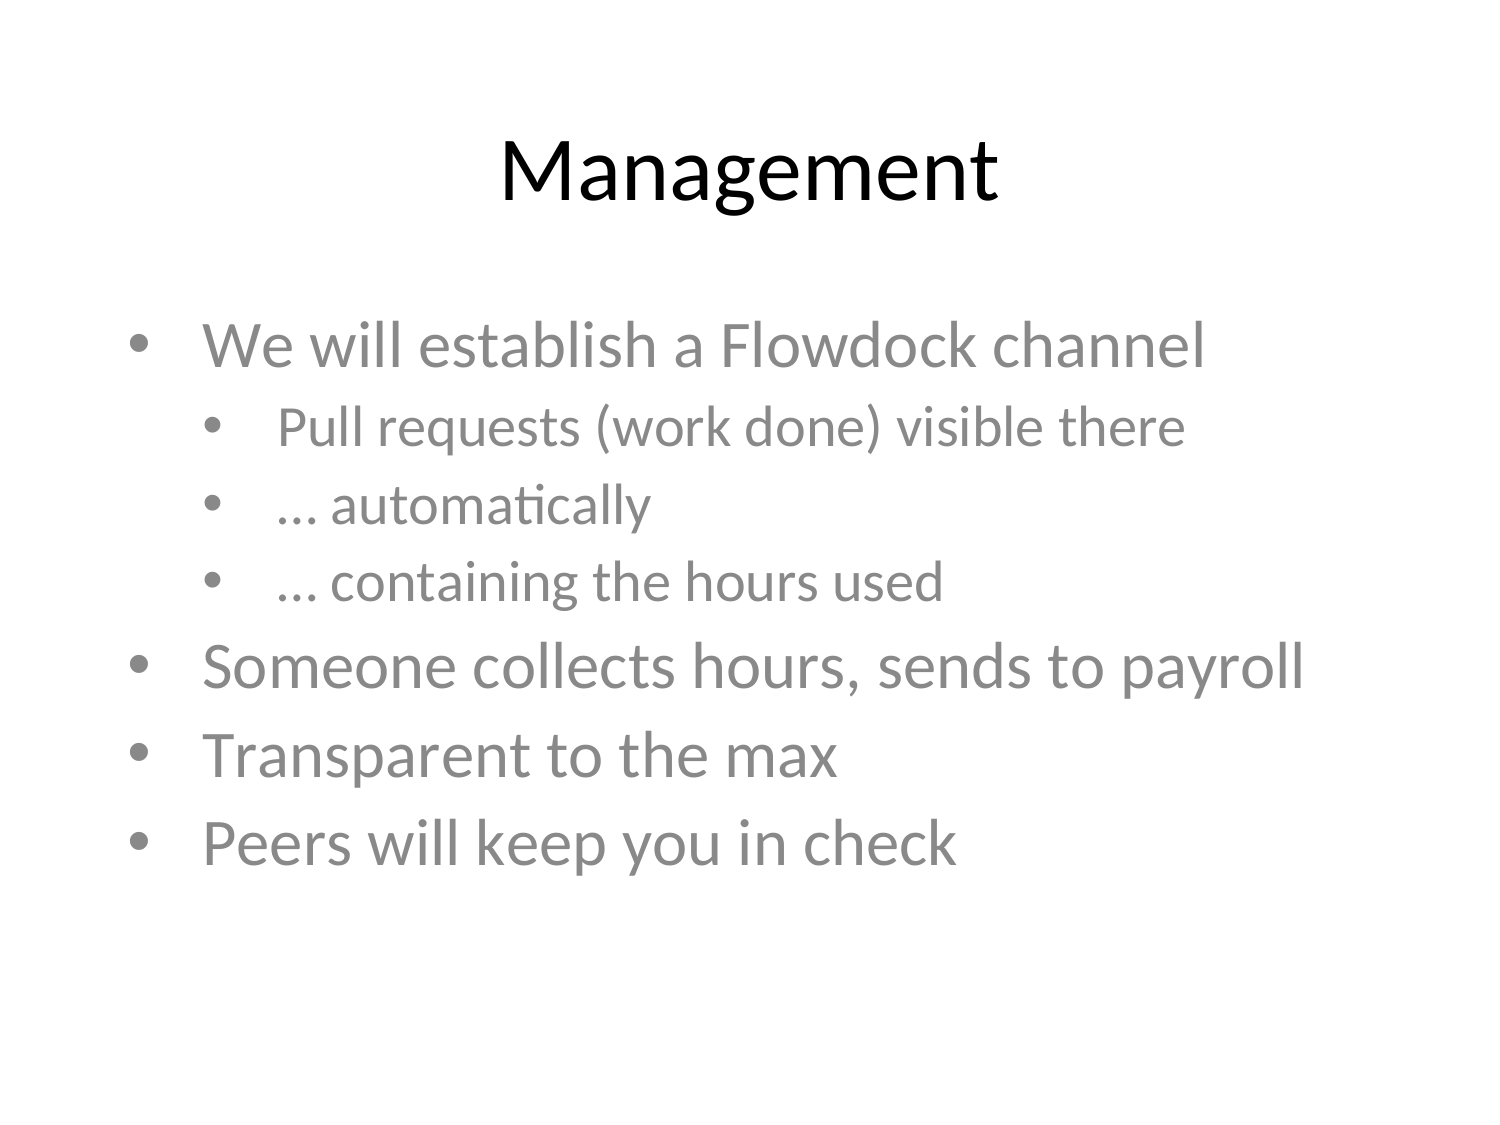

# Management
We will establish a Flowdock channel
Pull requests (work done) visible there
… automatically
… containing the hours used
Someone collects hours, sends to payroll
Transparent to the max
Peers will keep you in check